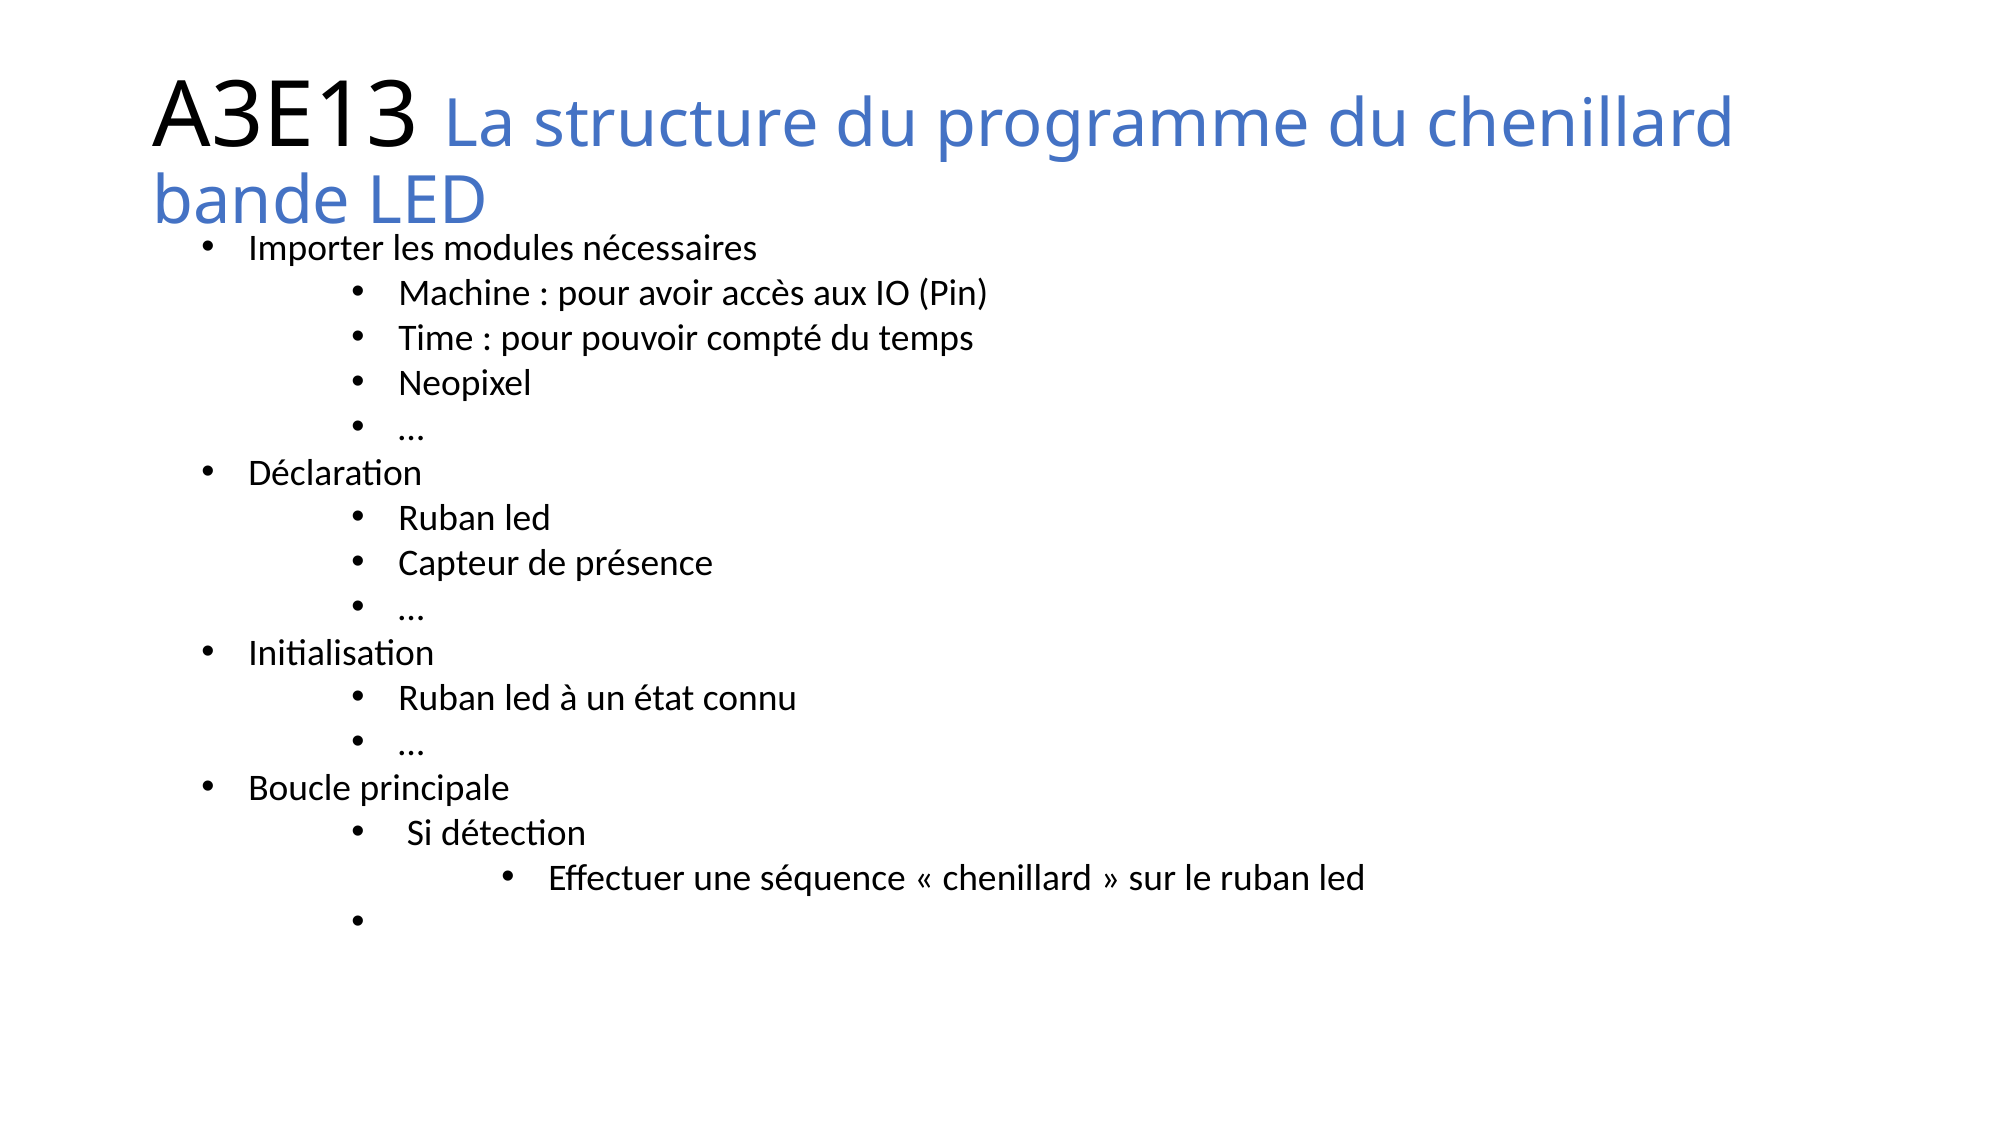

A3E13 La structure du programme du chenillard bande LED
Importer les modules nécessaires
Machine : pour avoir accès aux IO (Pin)
Time : pour pouvoir compté du temps
Neopixel
…
Déclaration
Ruban led
Capteur de présence
…
Initialisation
Ruban led à un état connu
…
Boucle principale
 Si détection
Effectuer une séquence « chenillard » sur le ruban led